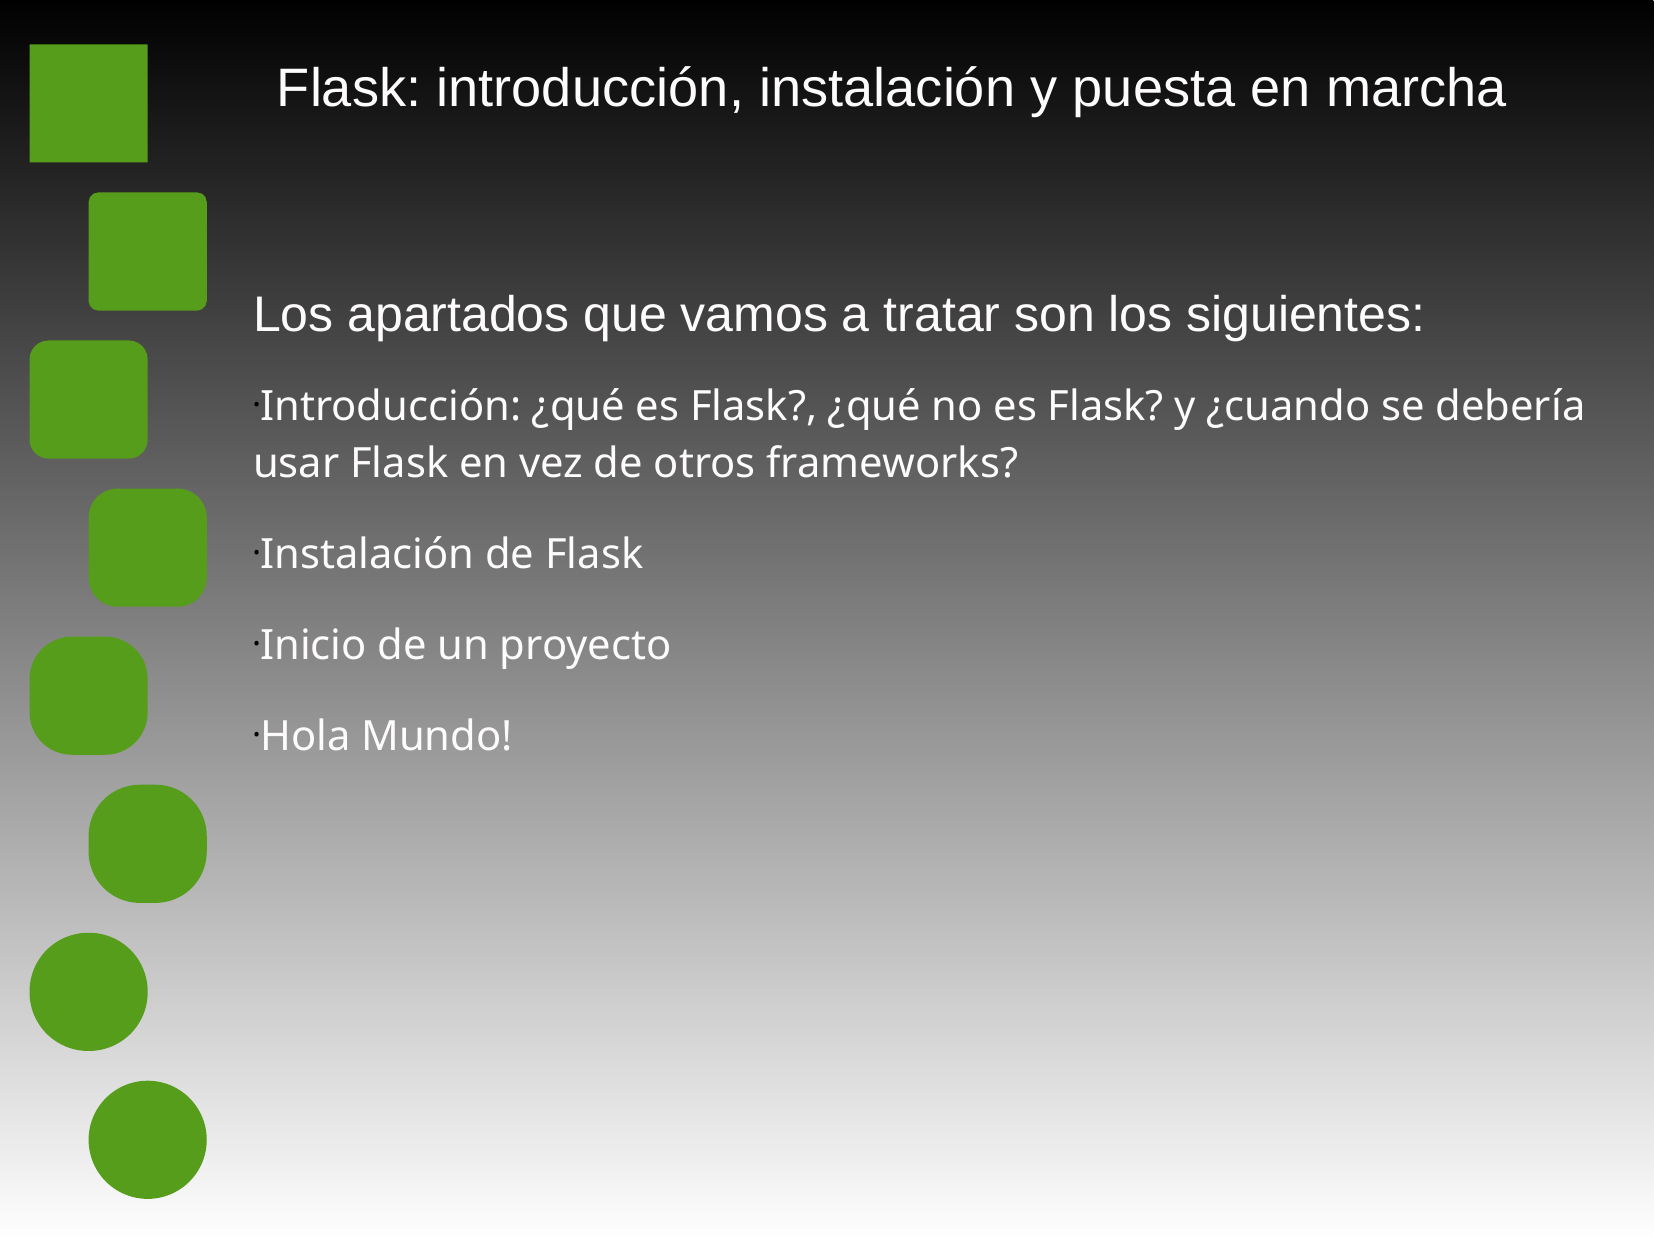

Flask: introducción, instalación y puesta en marcha
Los apartados que vamos a tratar son los siguientes:
Introducción: ¿qué es Flask?, ¿qué no es Flask? y ¿cuando se debería usar Flask en vez de otros frameworks?
Instalación de Flask
Inicio de un proyecto
Hola Mundo!